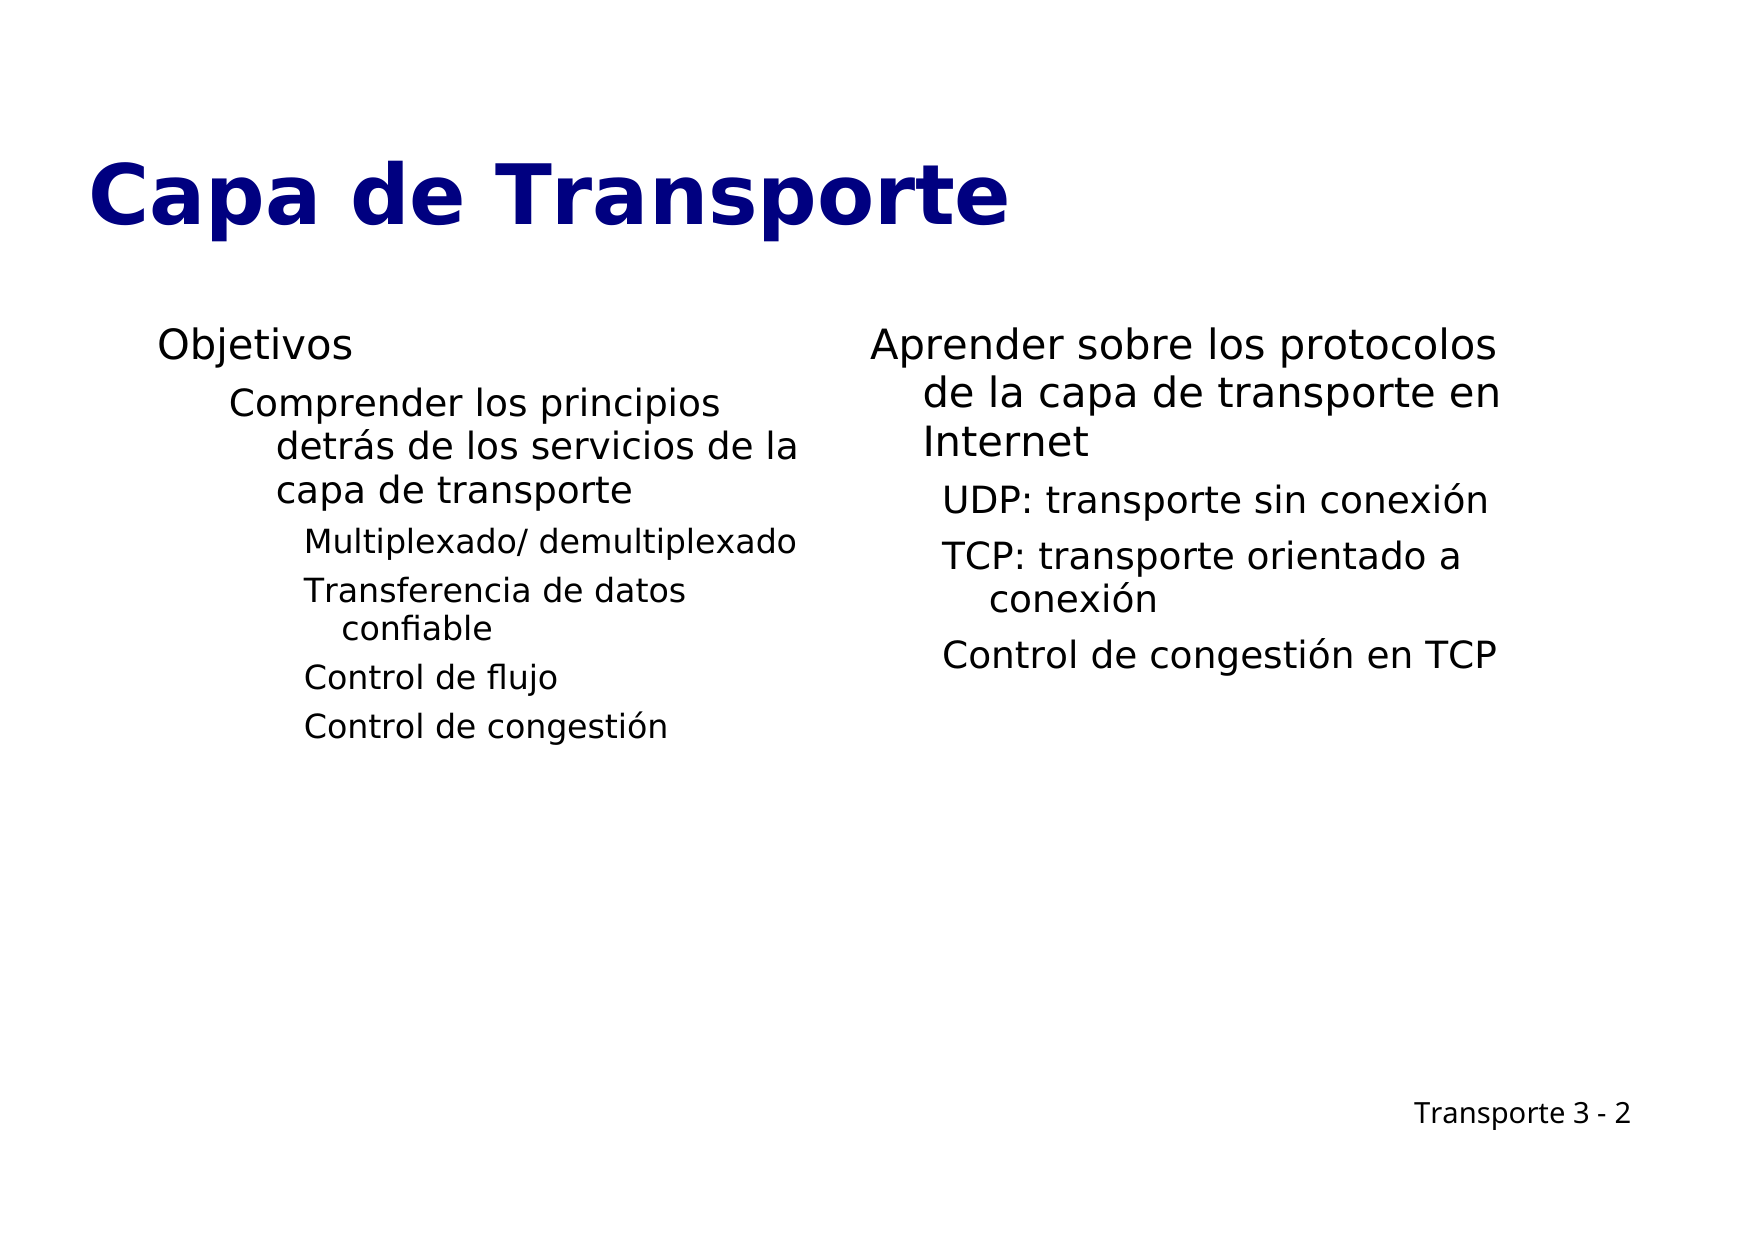

# Capa de Transporte
Objetivos
Comprender los principios detrás de los servicios de la capa de transporte
Multiplexado/ demultiplexado
Transferencia de datos confiable
Control de flujo
Control de congestión
Aprender sobre los protocolos de la capa de transporte en Internet
UDP: transporte sin conexión
TCP: transporte orientado a conexión
Control de congestión en TCP